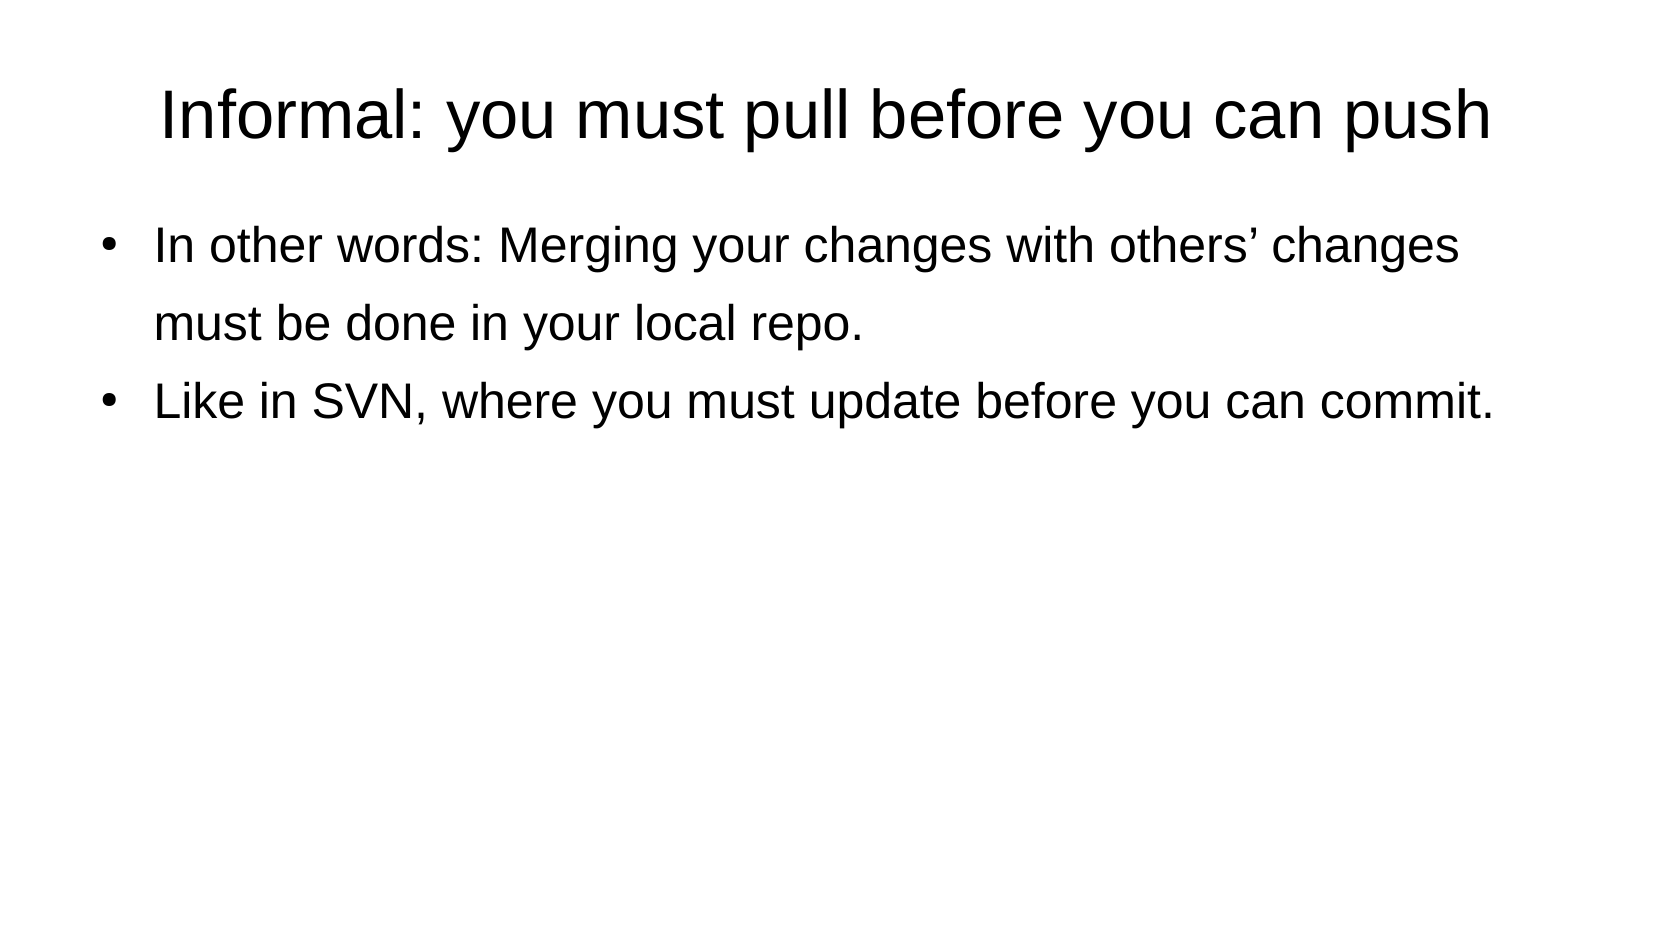

# Informal: you must pull before you can push
In other words: Merging your changes with others’ changes
must be done in your local repo.
Like in SVN, where you must update before you can commit.